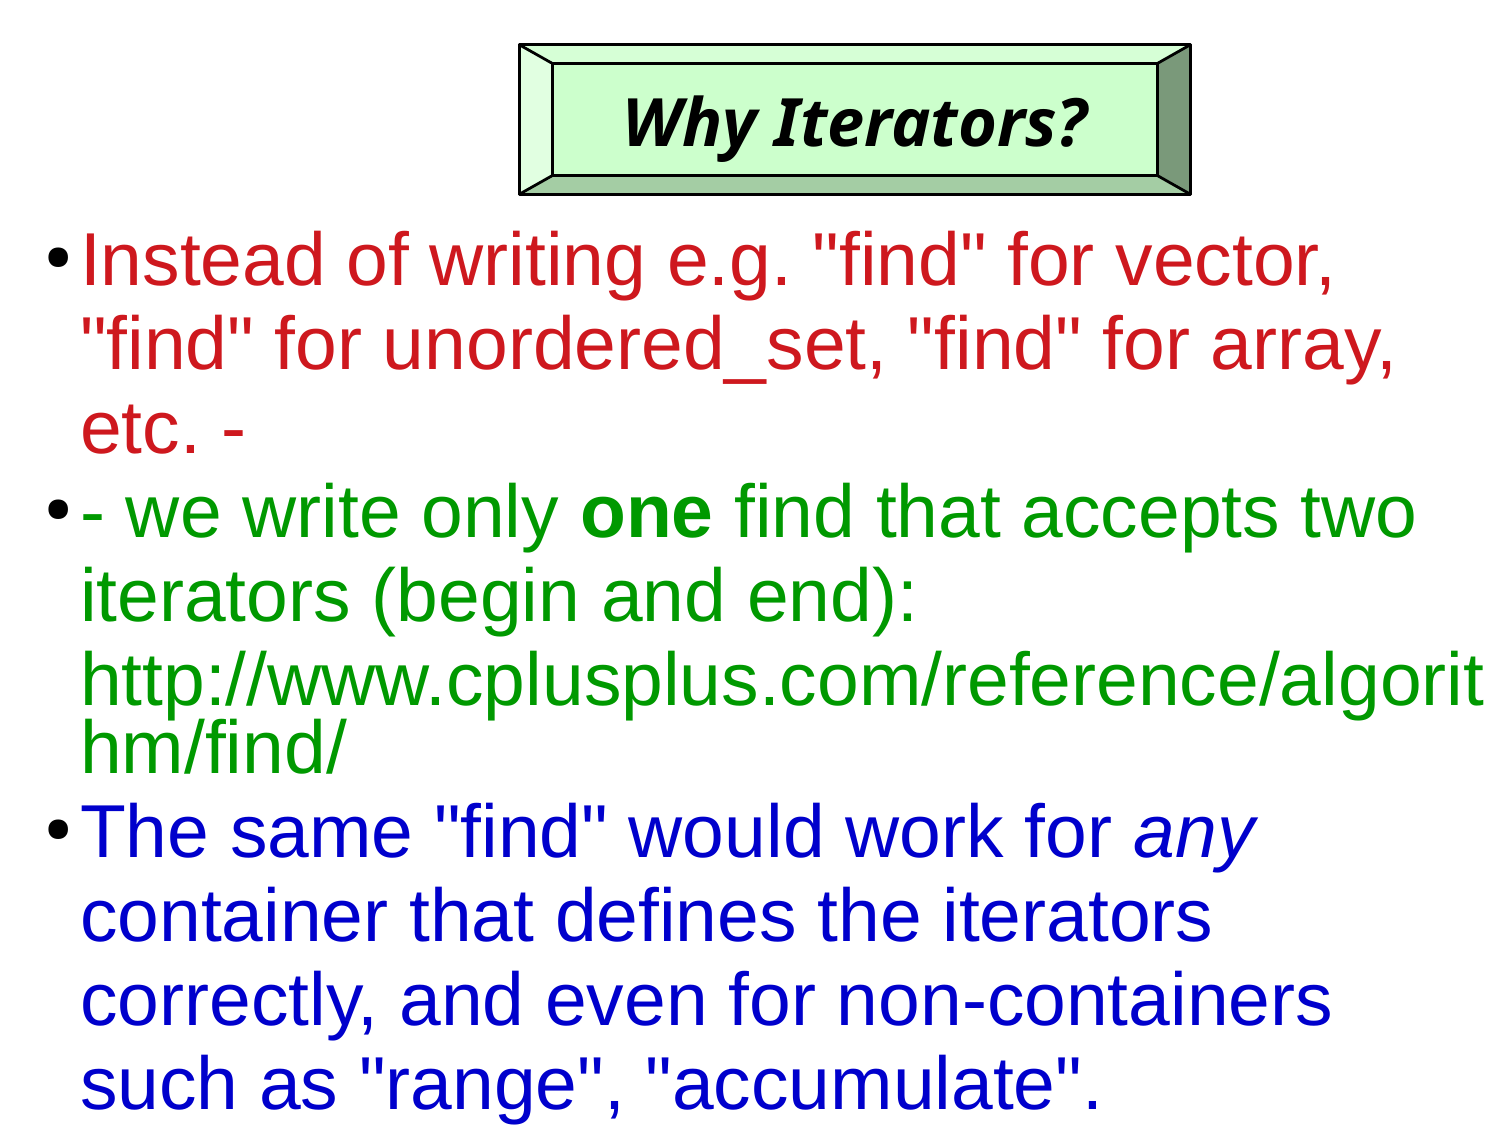

Why Iterators?
Instead of writing e.g. "find" for vector, "find" for unordered_set, "find" for array, etc. -
- we write only one find that accepts two iterators (begin and end):
http://www.cplusplus.com/reference/algorithm/find/
The same "find" would work for any container that defines the iterators correctly, and even for non-containers such as "range", "accumulate".